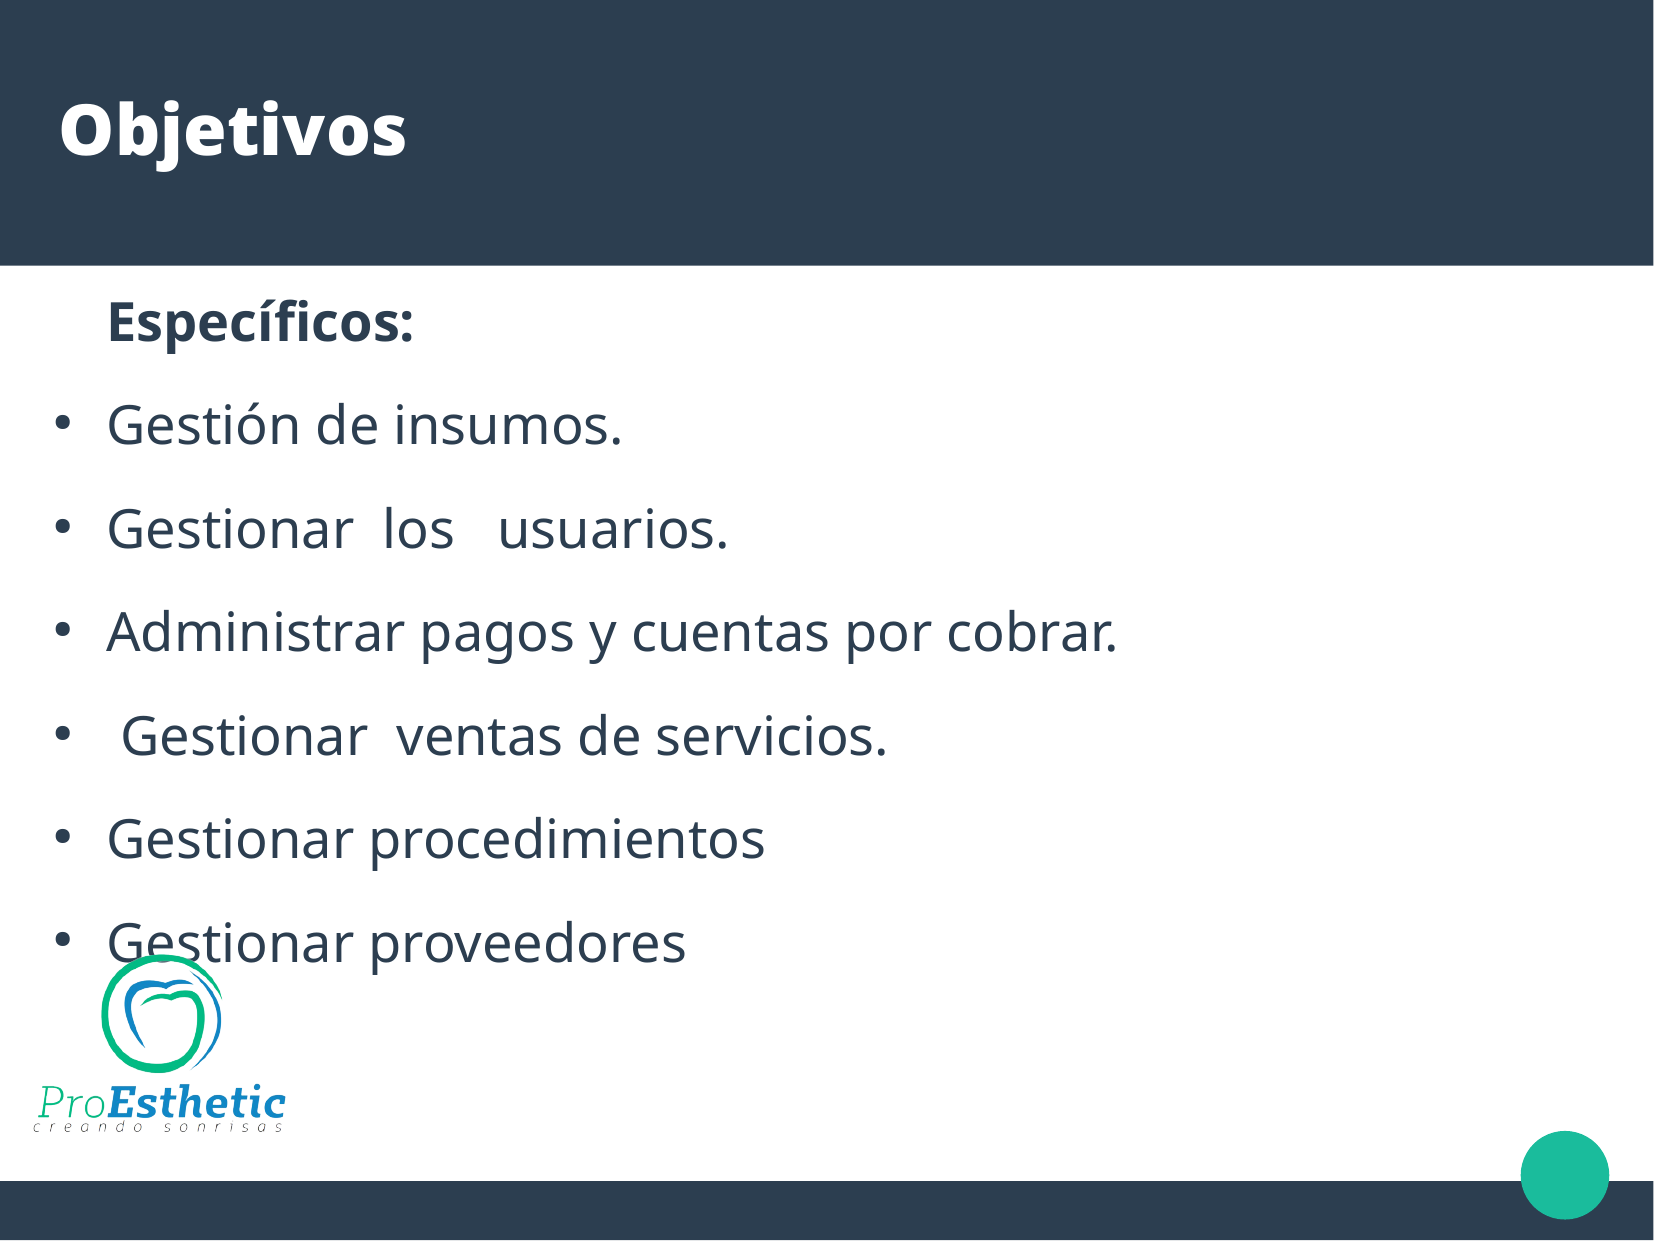

# Objetivos
Específicos:
Gestión de insumos.
Gestionar los usuarios.
Administrar pagos y cuentas por cobrar.
 Gestionar ventas de servicios.
Gestionar procedimientos
Gestionar proveedores